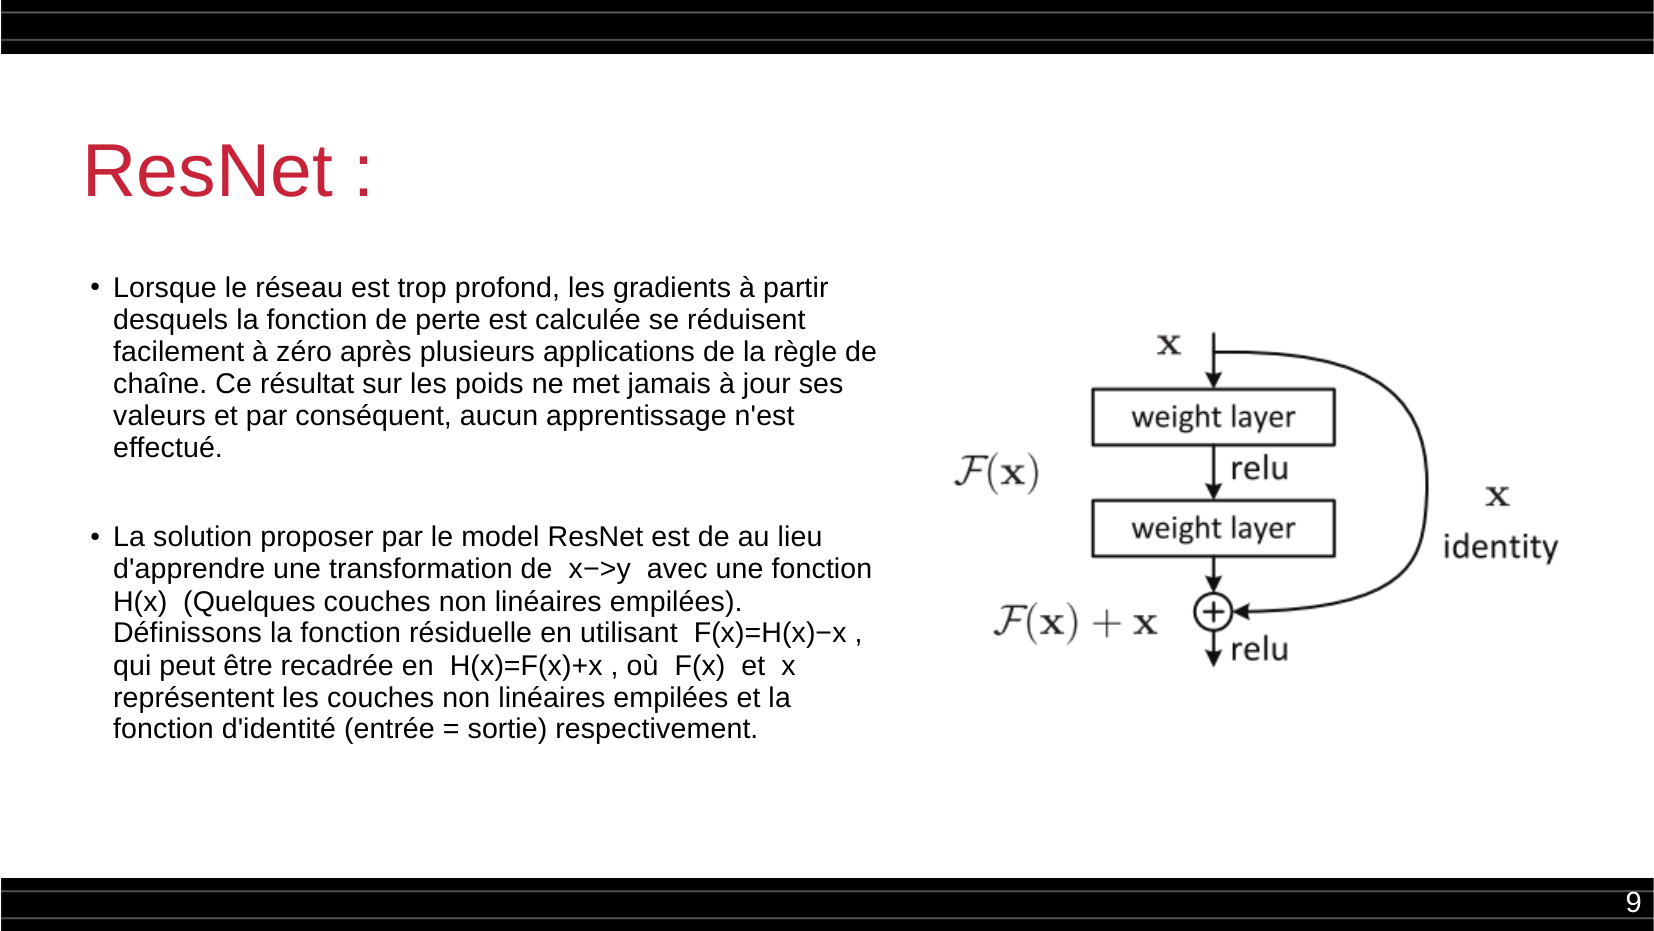

# ResNet :
Lorsque le réseau est trop profond, les gradients à partir desquels la fonction de perte est calculée se réduisent facilement à zéro après plusieurs applications de la règle de chaîne. Ce résultat sur les poids ne met jamais à jour ses valeurs et par conséquent, aucun apprentissage n'est effectué.
La solution proposer par le model ResNet est de au lieu d'apprendre une transformation de x−>y avec une fonction H(x) (Quelques couches non linéaires empilées). Définissons la fonction résiduelle en utilisant F(x)=H(x)−x , qui peut être recadrée en H(x)=F(x)+x , où F(x) et x représentent les couches non linéaires empilées et la fonction d'identité (entrée = sortie) respectivement.